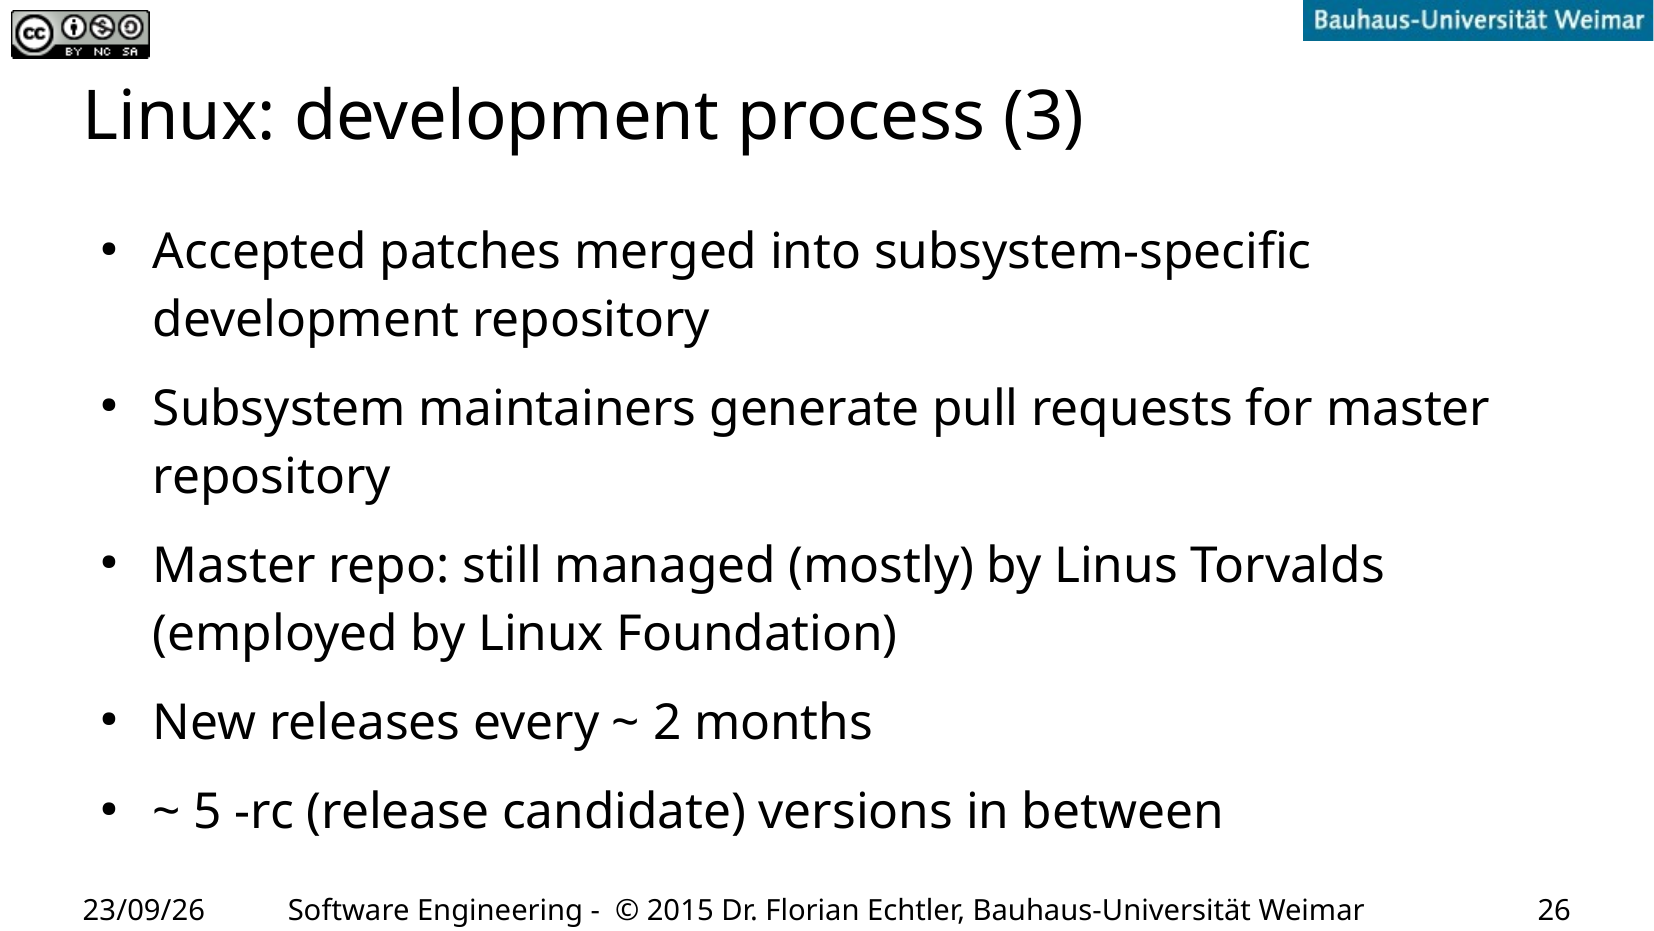

# Linux: development process (3)
Accepted patches merged into subsystem-specific development repository
Subsystem maintainers generate pull requests for master repository
Master repo: still managed (mostly) by Linus Torvalds (employed by Linux Foundation)
New releases every ~ 2 months
~ 5 -rc (release candidate) versions in between
Software Engineering - © 2015 Dr. Florian Echtler, Bauhaus-Universität Weimar
26